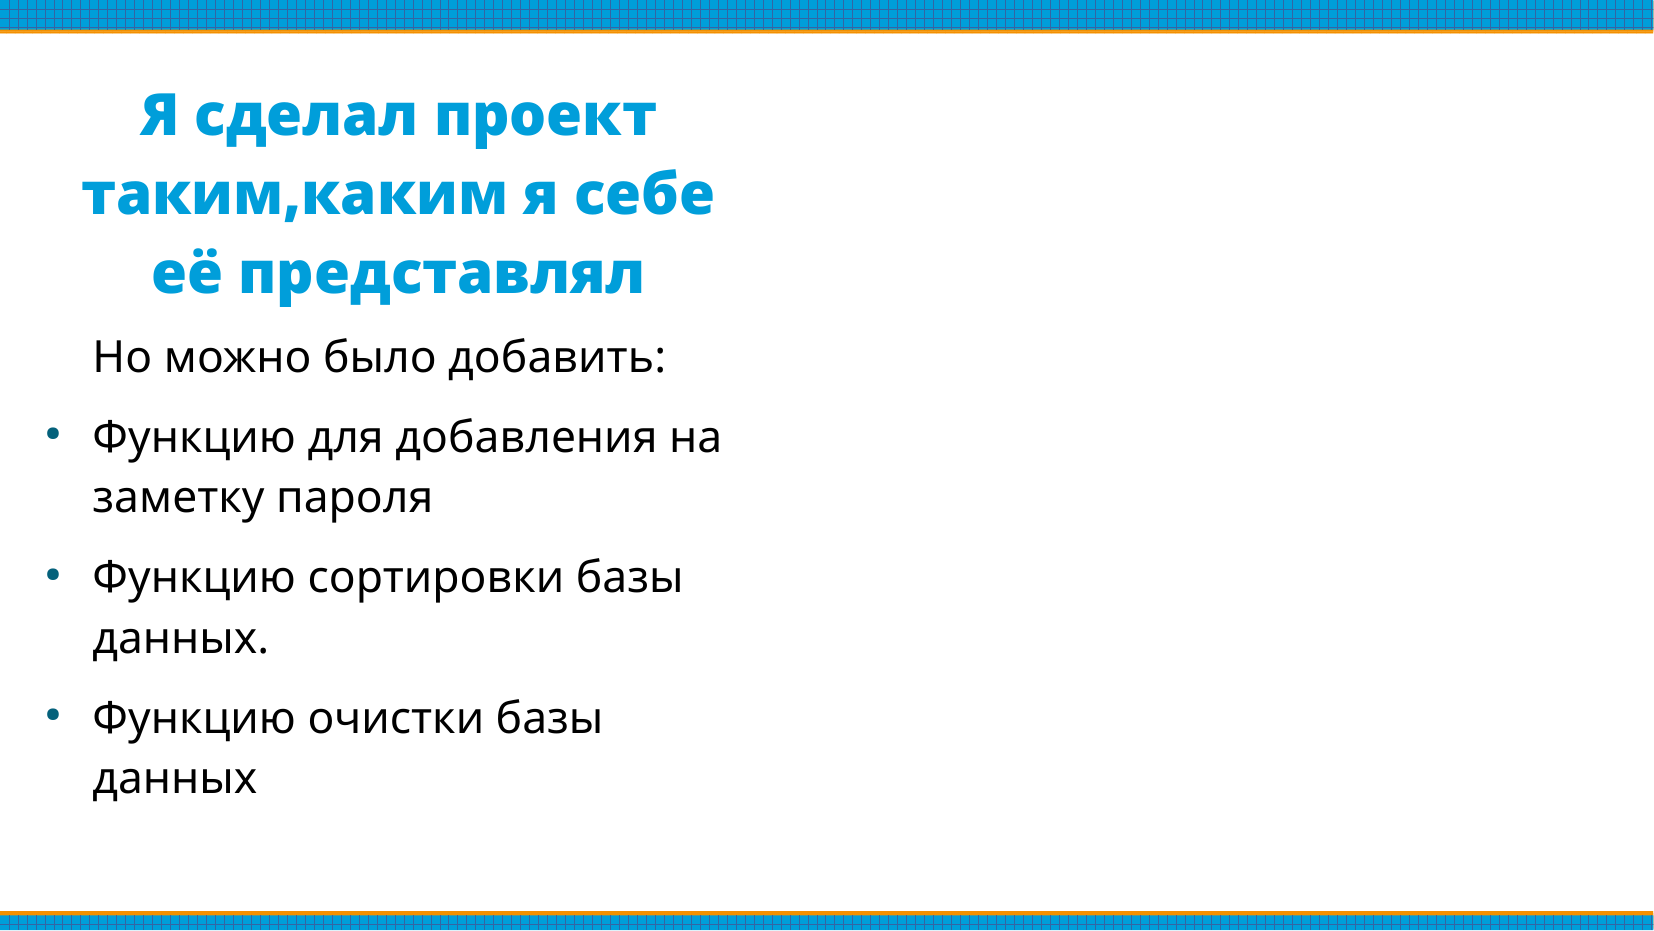

# Я сделал проект таким,каким я себе её представлял
Но можно было добавить:
Функцию для добавления на заметку пароля
Функцию сортировки базы данных.
Функцию очистки базы данных